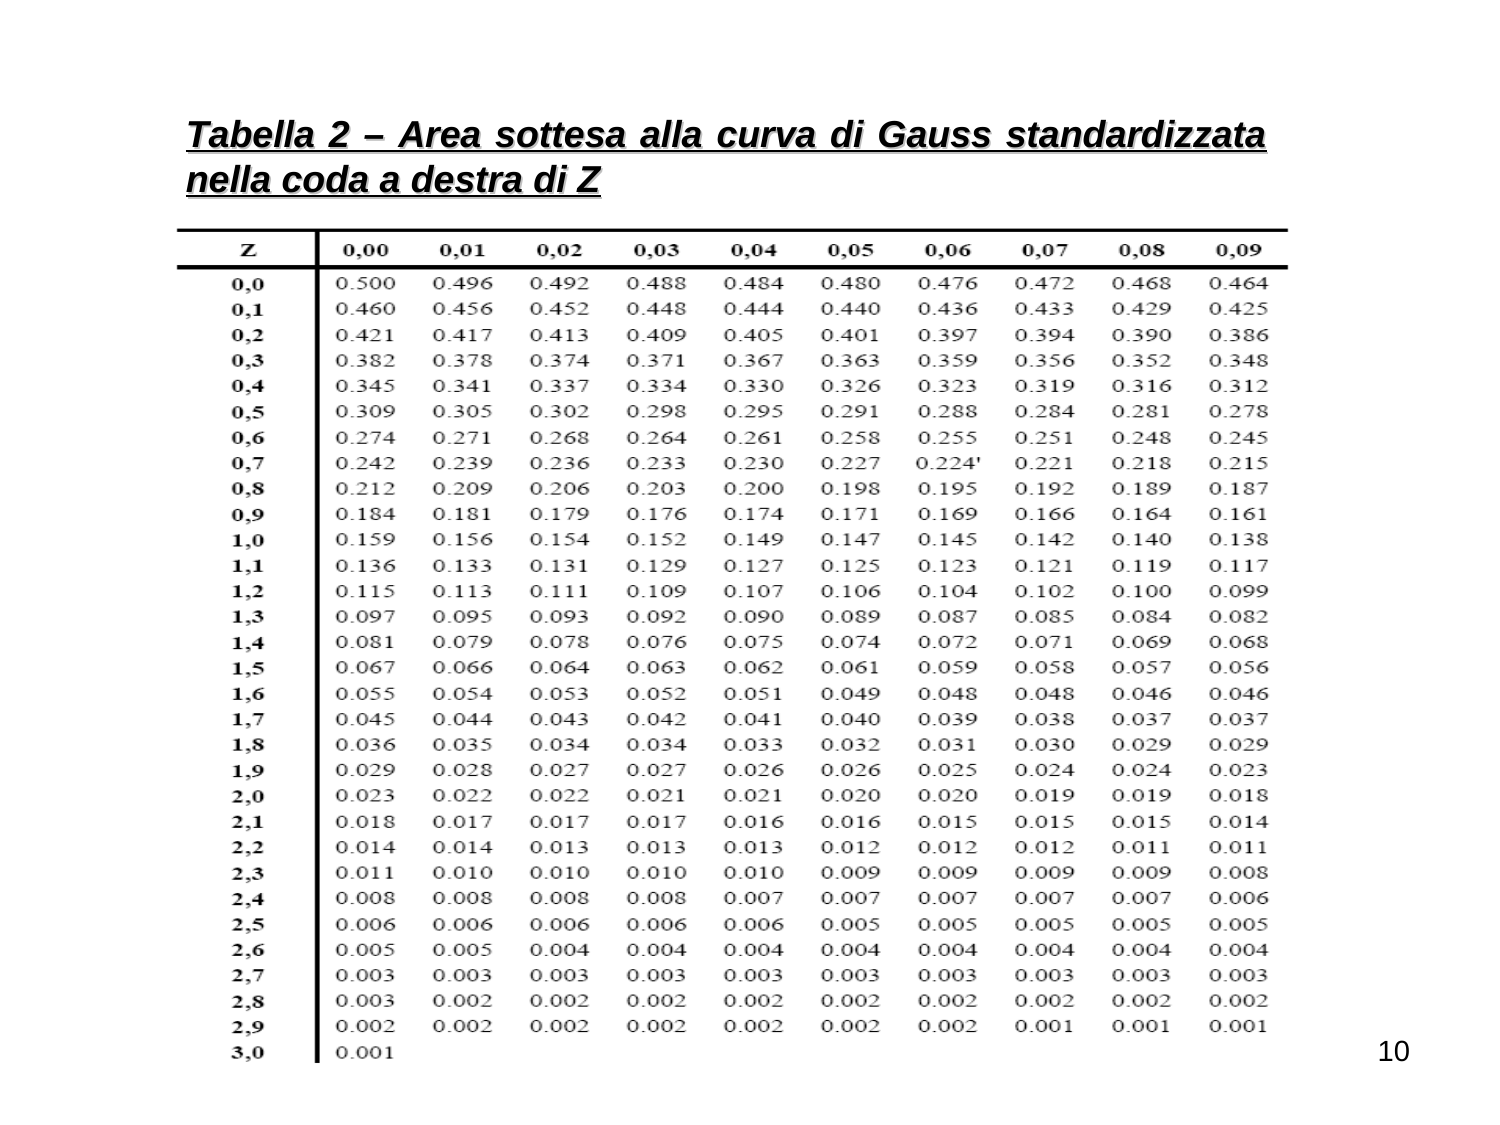

Tabella 2 – Area sottesa alla curva di Gauss standardizzata nella coda a destra di Z